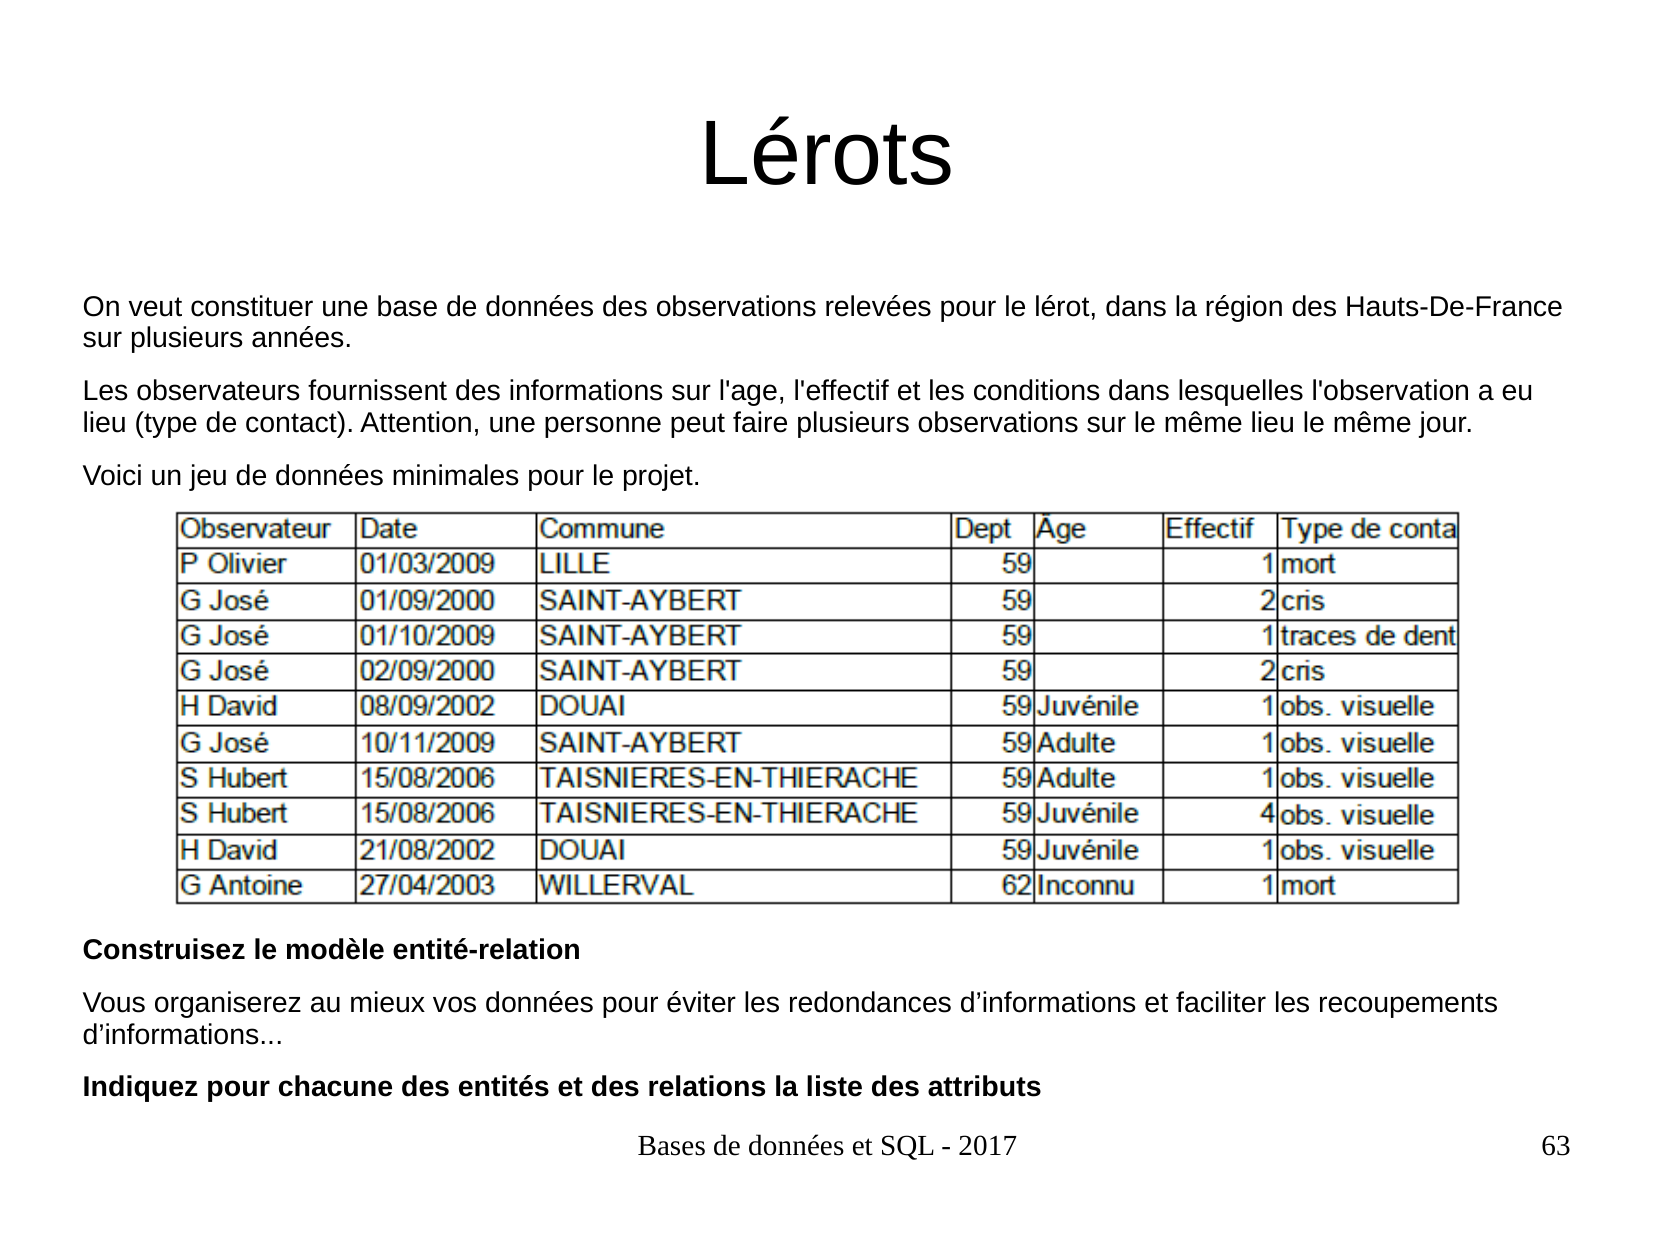

# Lérots
On veut constituer une base de données des observations relevées pour le lérot, dans la région des Hauts-De-France sur plusieurs années.
Les observateurs fournissent des informations sur l'age, l'effectif et les conditions dans lesquelles l'observation a eu lieu (type de contact). Attention, une personne peut faire plusieurs observations sur le même lieu le même jour.
Voici un jeu de données minimales pour le projet.
Construisez le modèle entité-relation
Vous organiserez au mieux vos données pour éviter les redondances d’informations et faciliter les recoupements d’informations...
Indiquez pour chacune des entités et des relations la liste des attributs
Bases de données et SQL - 2017
63